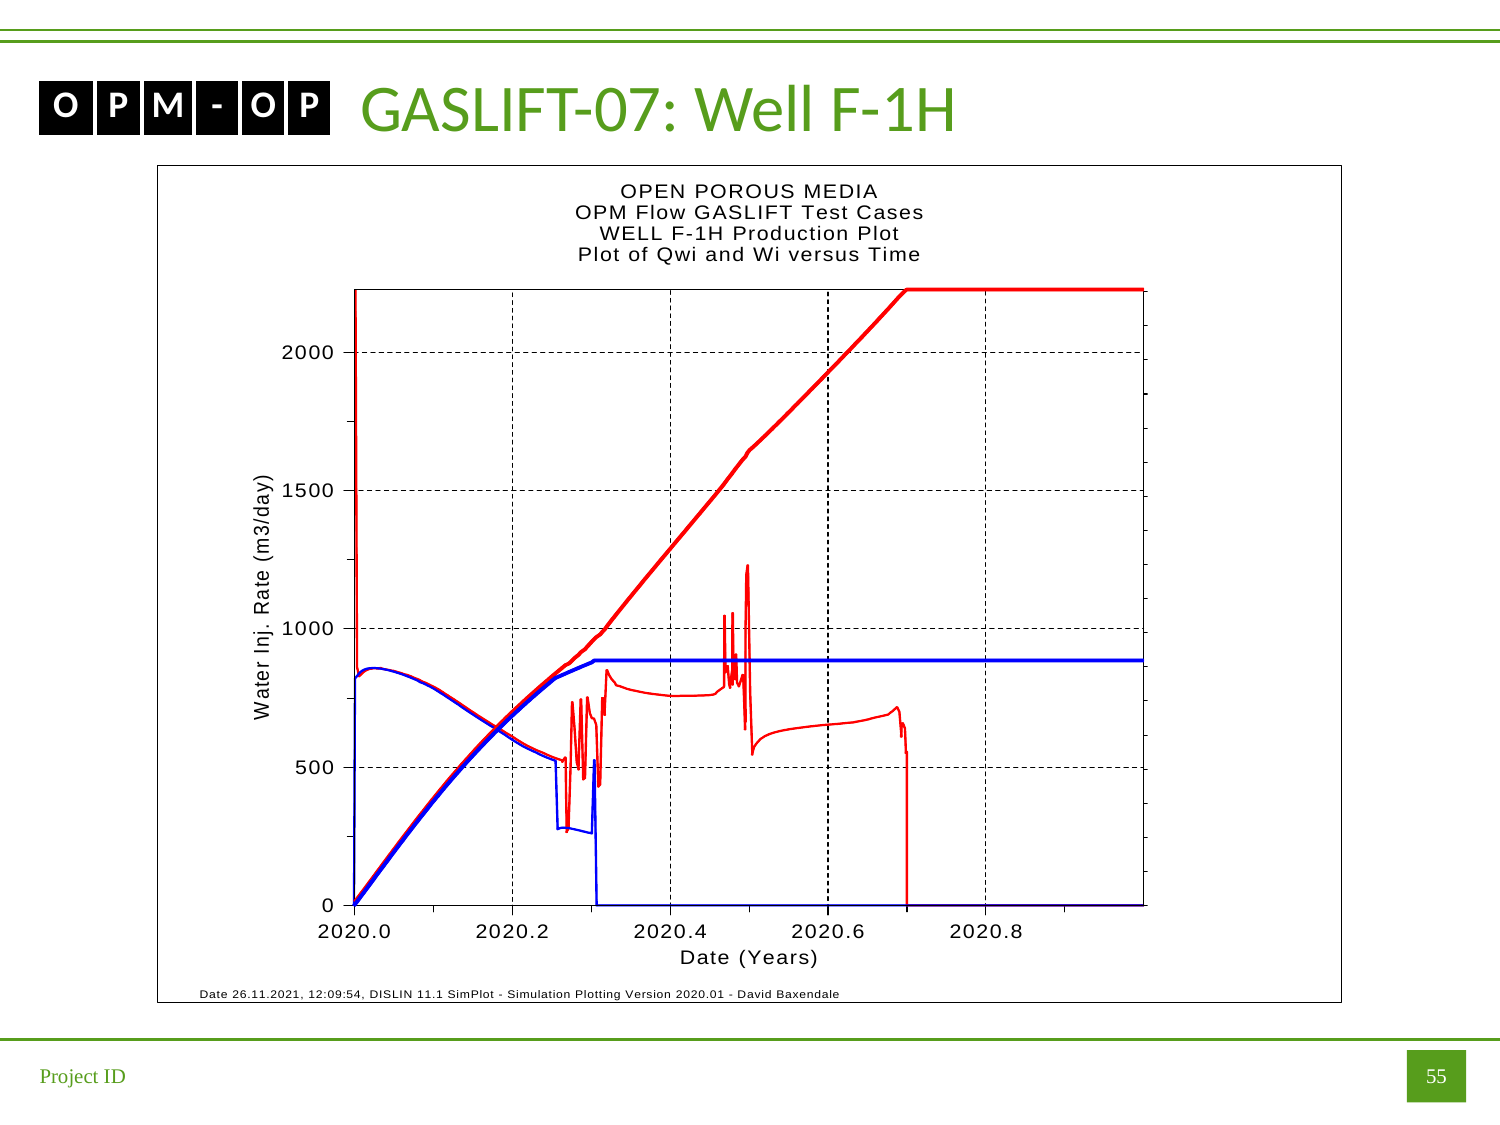

# GASLIFT-07: well F-1H
Project ID
55